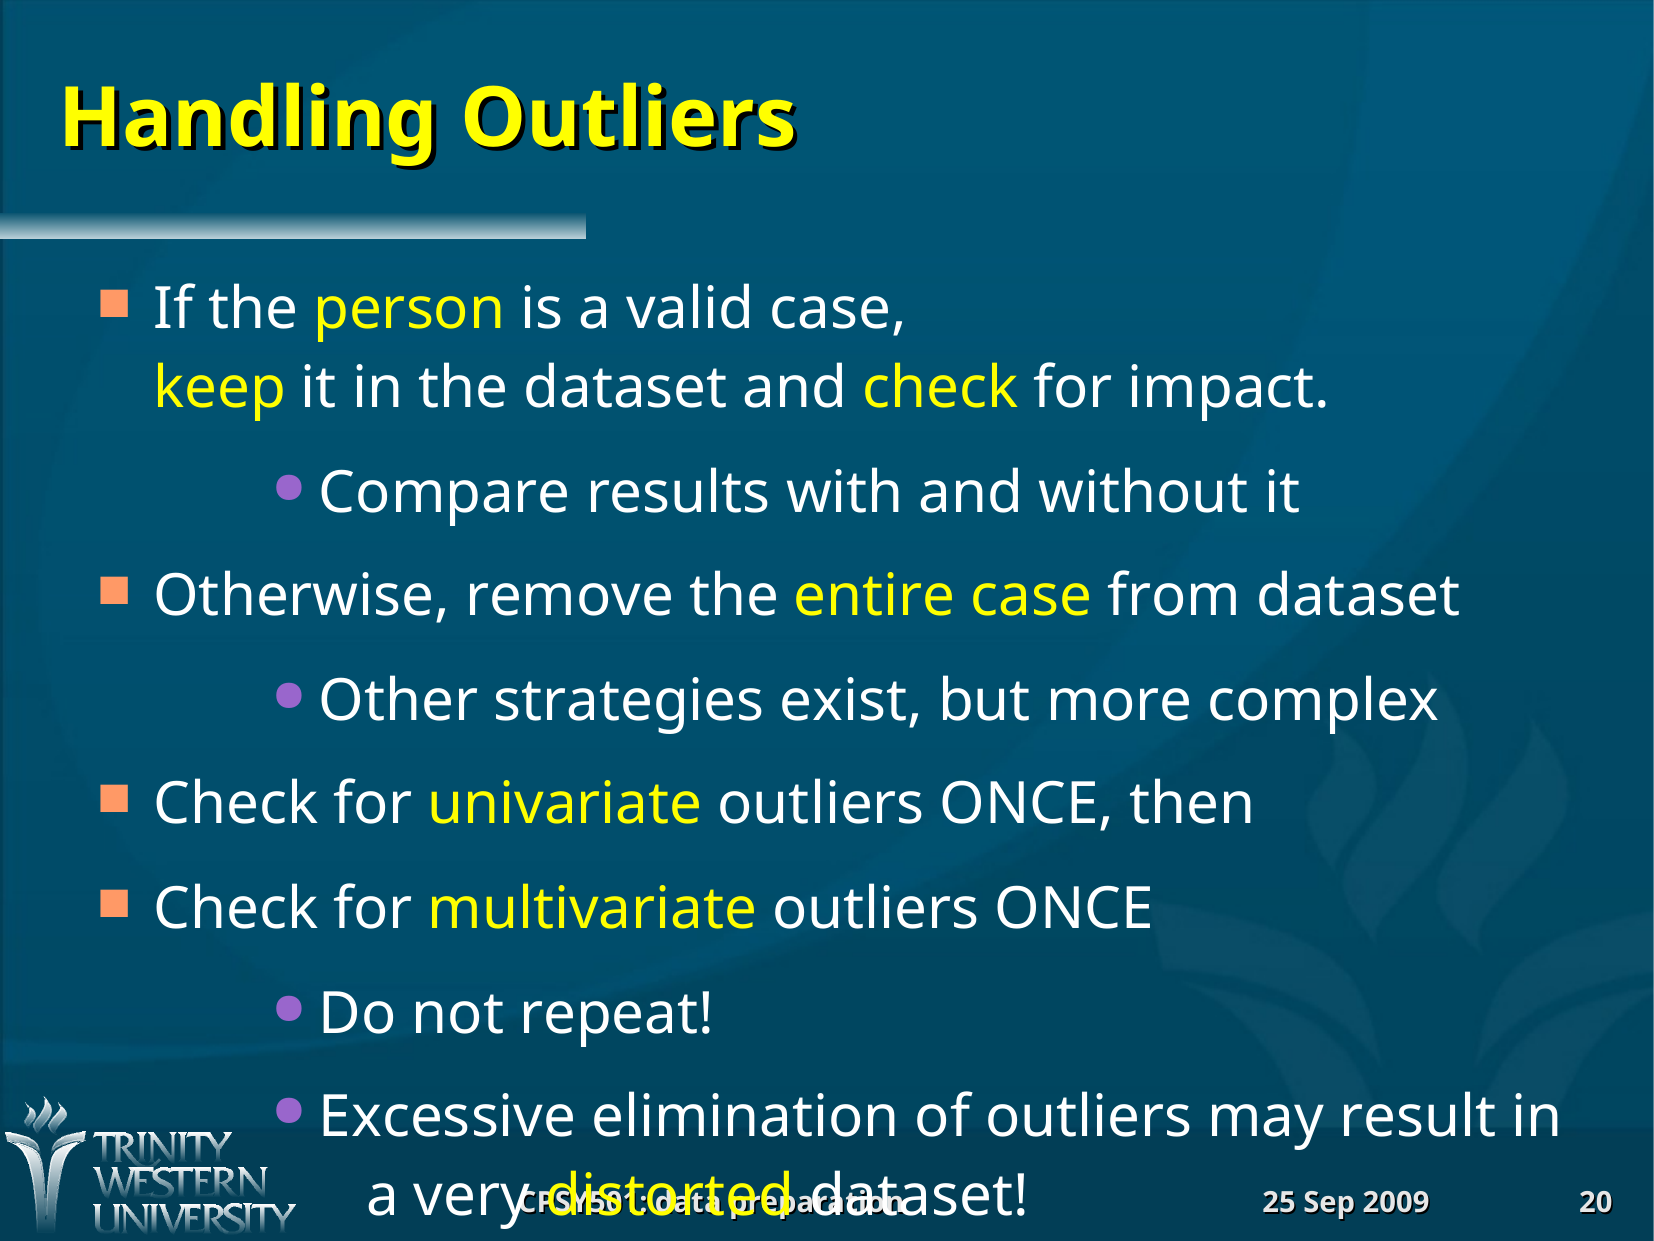

# Handling Outliers
If the person is a valid case,
keep it in the dataset and check for impact.
Compare results with and without it
Otherwise, remove the entire case from dataset
Other strategies exist, but more complex
Check for univariate outliers ONCE, then
Check for multivariate outliers ONCE
Do not repeat!
Excessive elimination of outliers may result in a very distorted dataset!
CPSY501: data preparation
25 Sep 2009
20